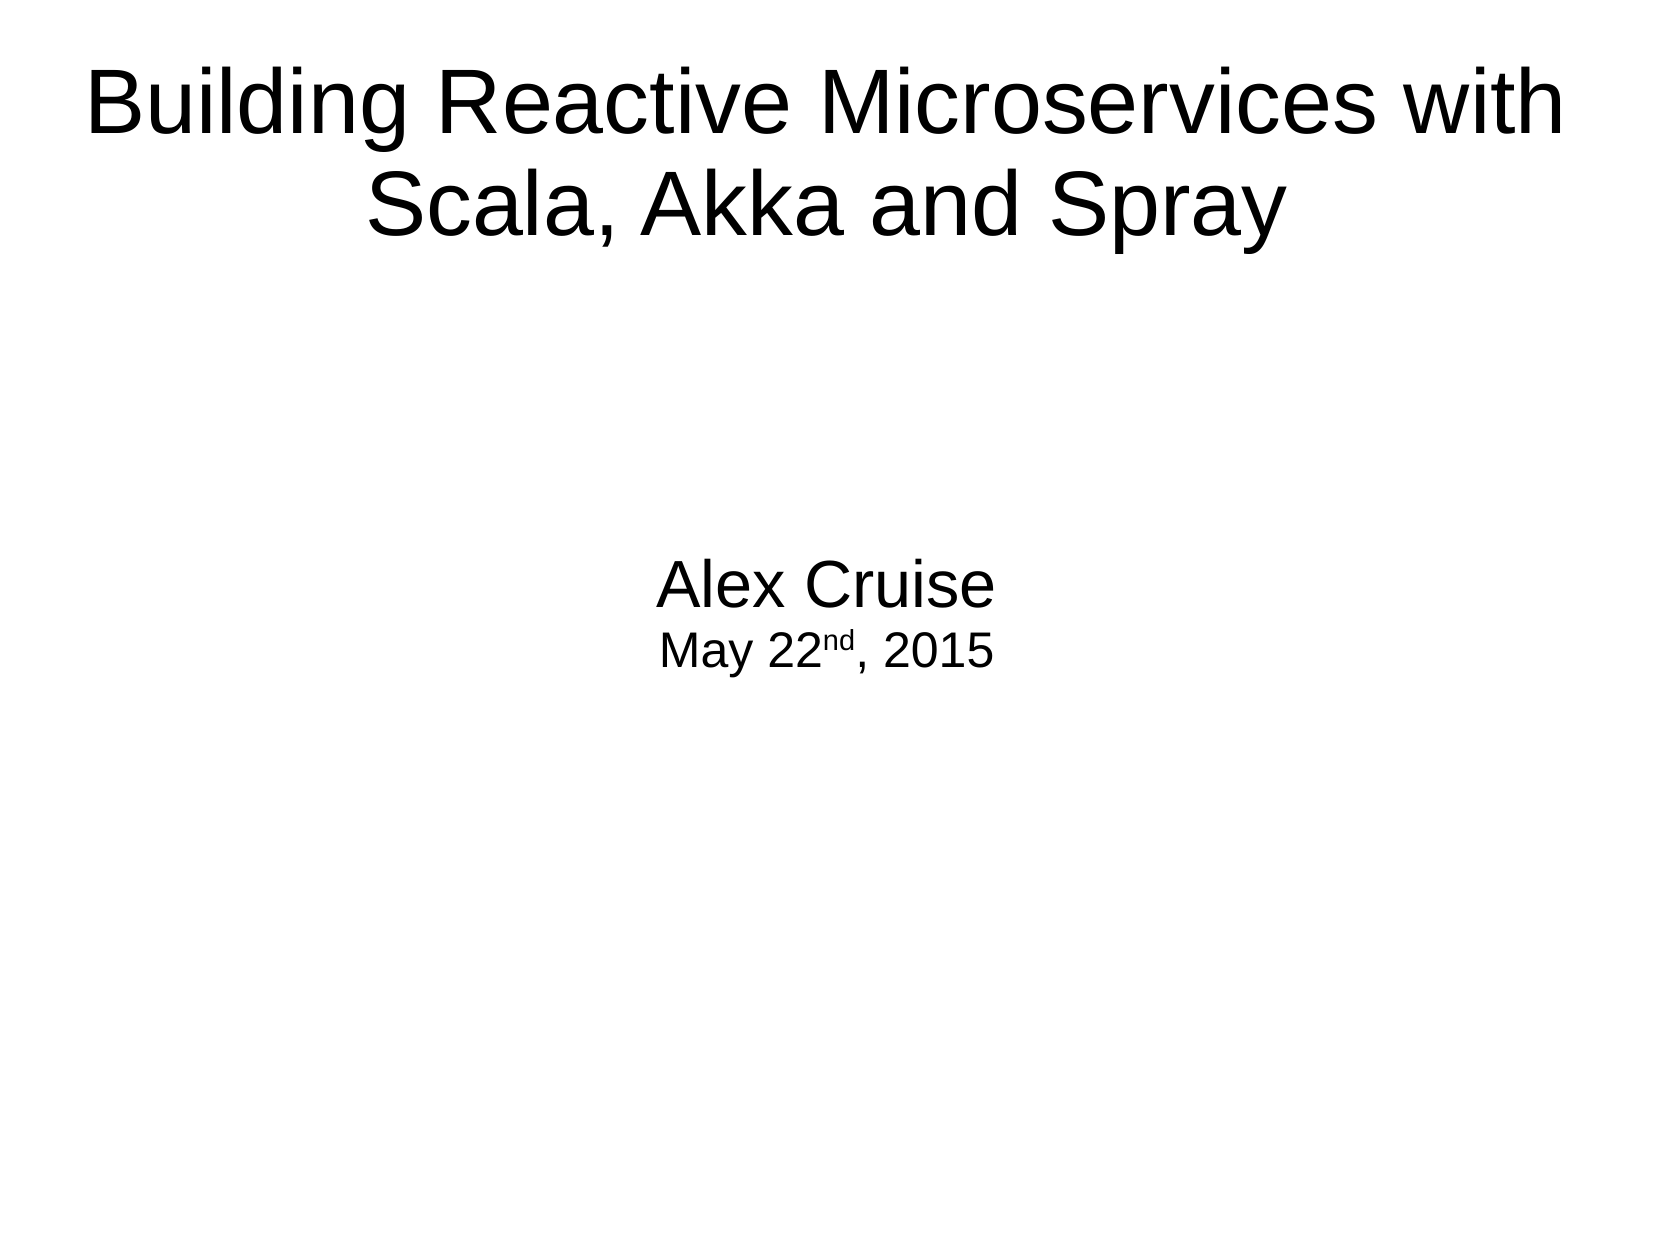

# Building Reactive Microservices with Scala, Akka and Spray
Alex Cruise
May 22nd, 2015